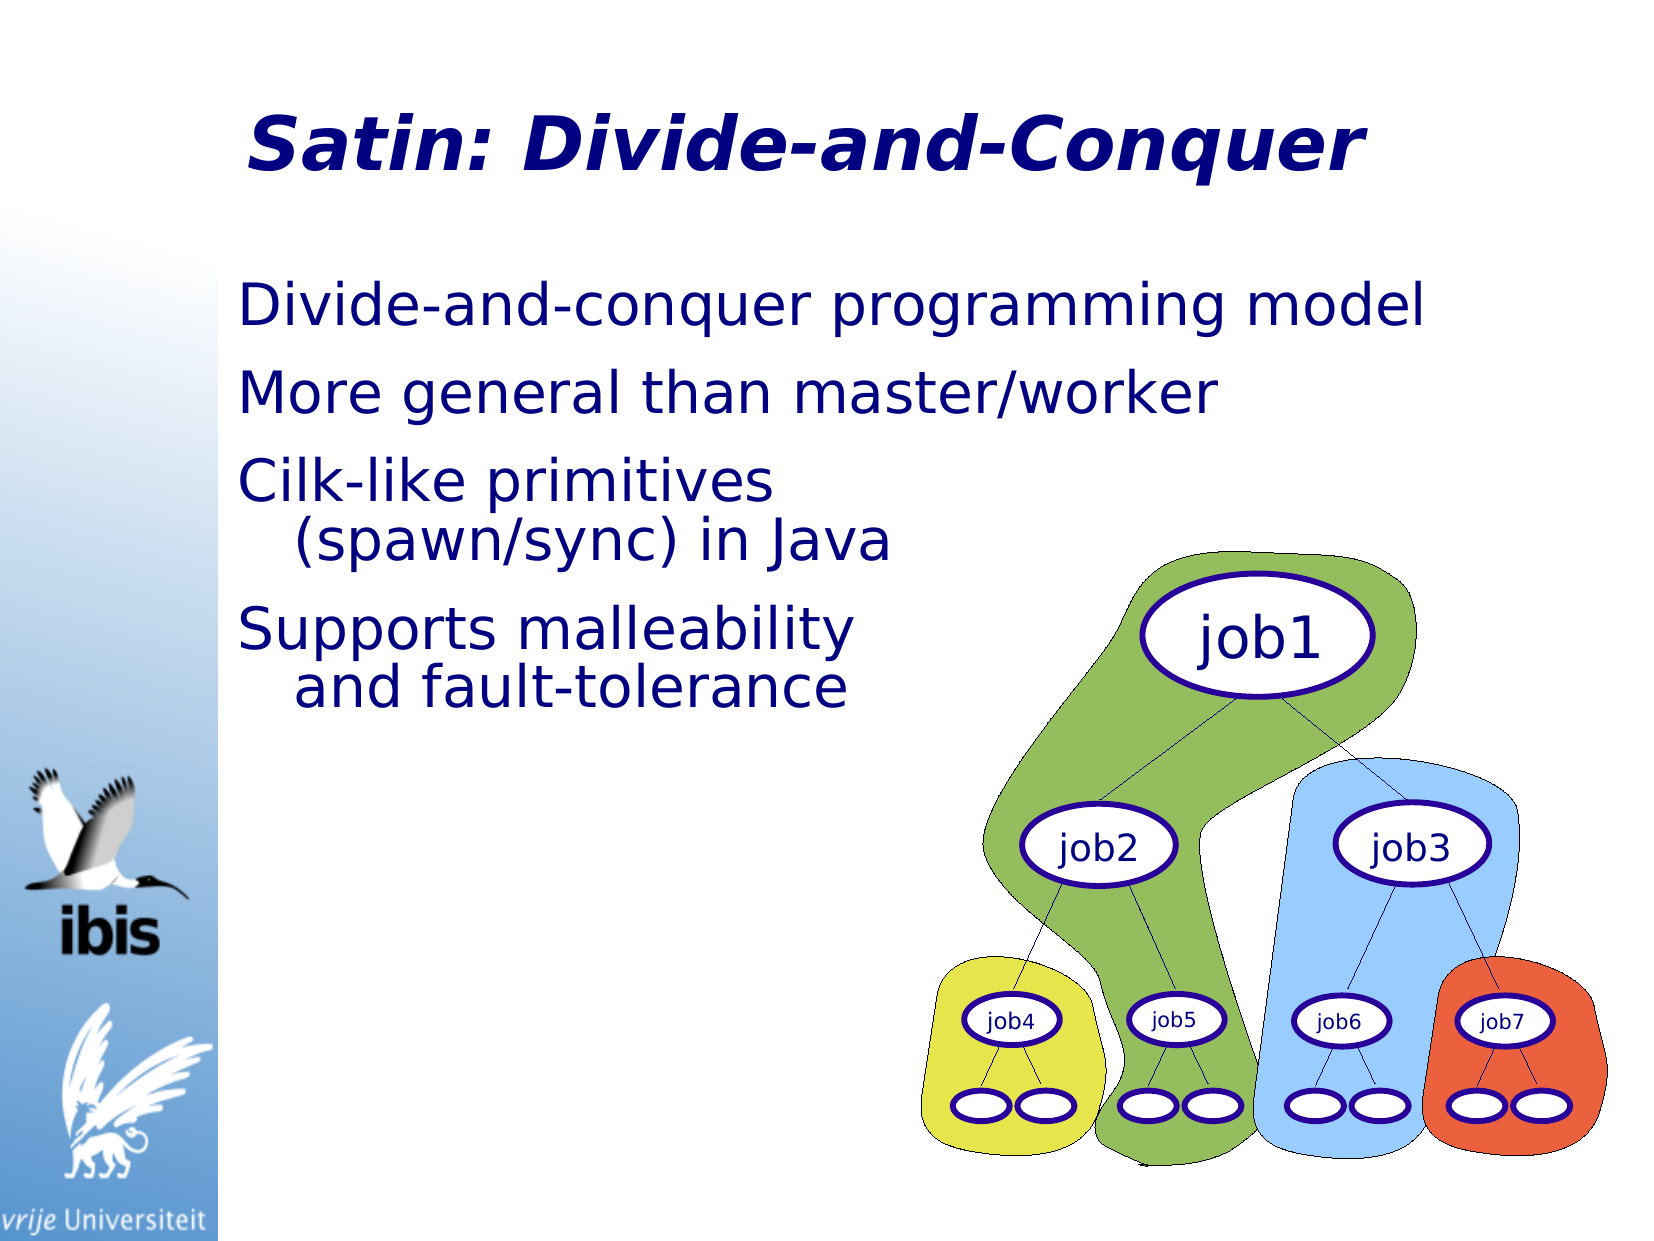

# Satin: Divide-and-Conquer
Divide-and-conquer programming model
More general than master/worker
Cilk-like primitives
(spawn/sync) in Java
Supports malleability
and fault-tolerance
job1
job2
job3
job4
job4
job5
job6
job7